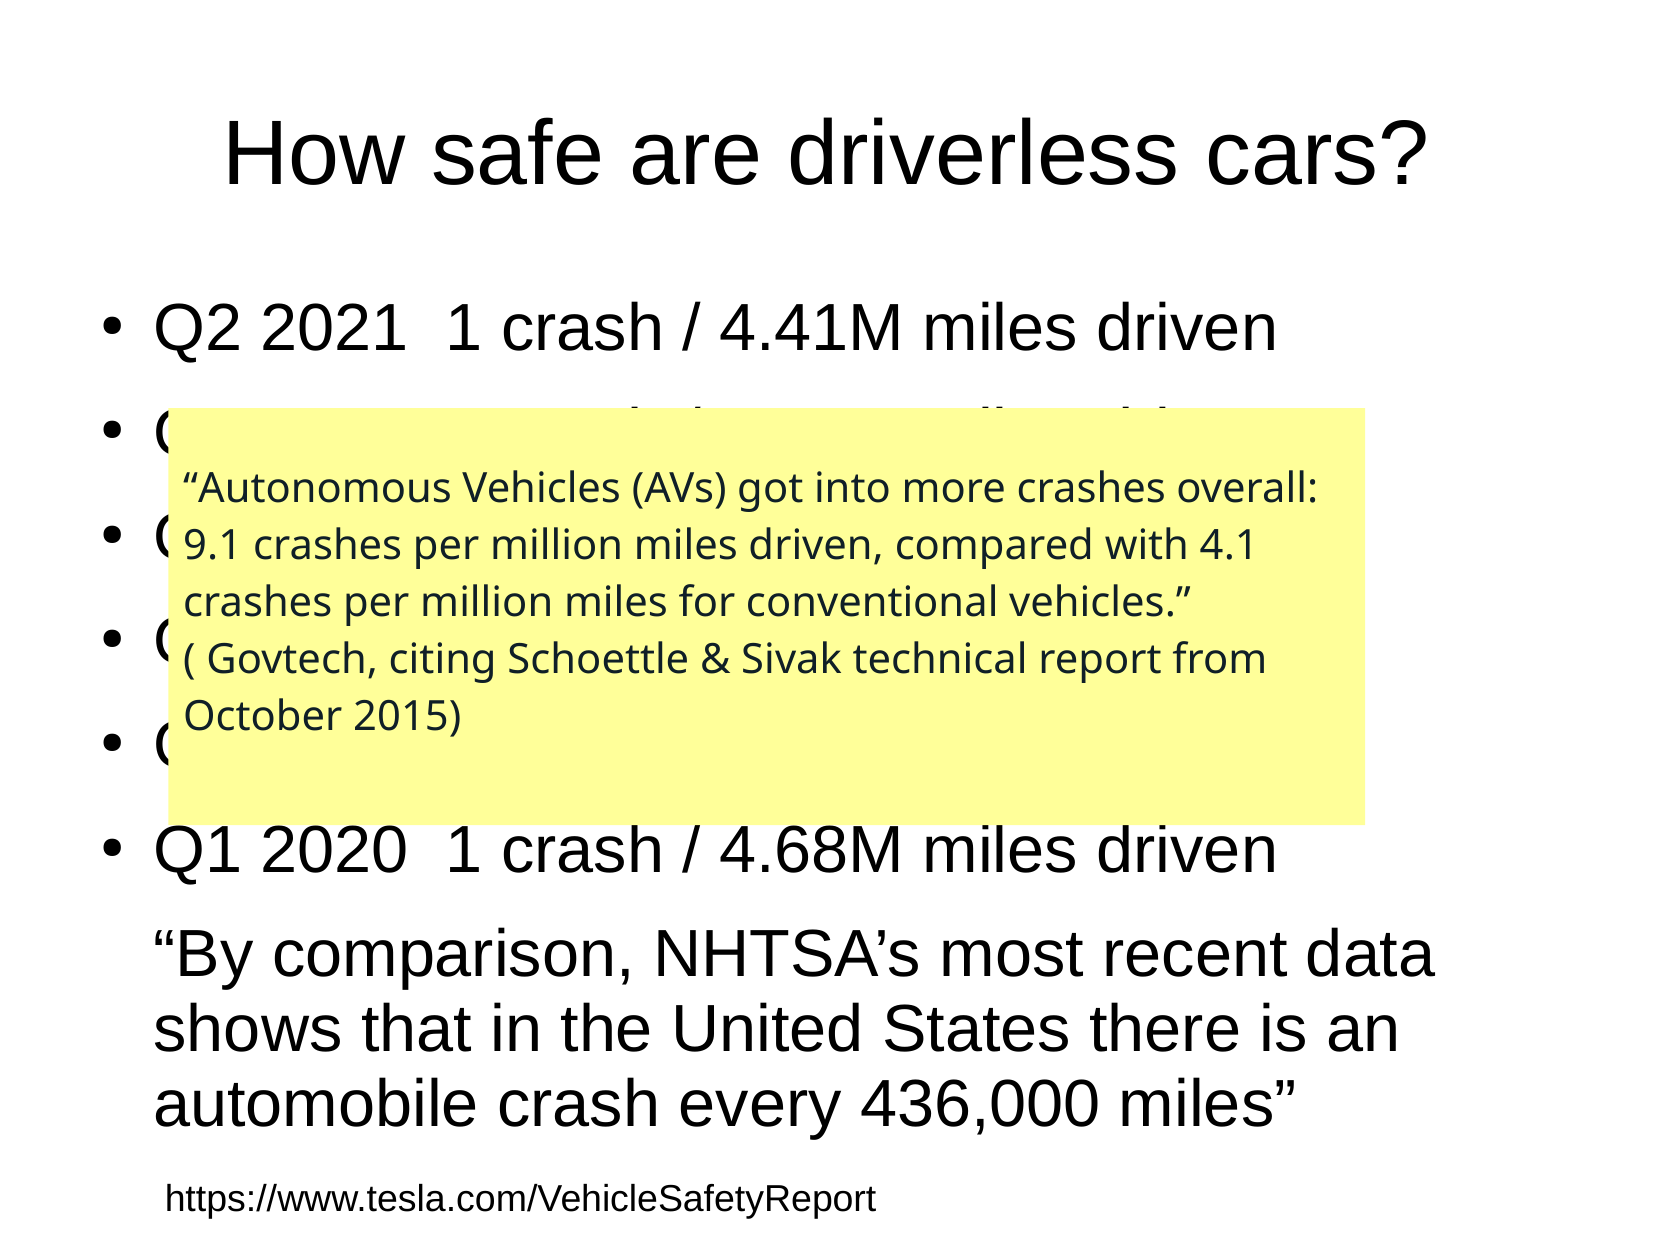

# How safe are driverless cars?
Q2 2021 1 crash / 4.41M miles driven
Q1 2021 1 crash / 4.19M miles driven
Q4 2021 1 crash / 3.45M miles driven
Q3 2020 1 crash / 4.59M miles driven
Q2 2020 1 crash / 4.53M miles driven
Q1 2020 1 crash / 4.68M miles driven
“By comparison, NHTSA’s most recent data shows that in the United States there is an automobile crash every 436,000 miles”
“Autonomous Vehicles (AVs) got into more crashes overall: 9.1 crashes per million miles driven, compared with 4.1 crashes per million miles for conventional vehicles.” ( Govtech, citing Schoettle & Sivak technical report from October 2015)
https://www.tesla.com/VehicleSafetyReport